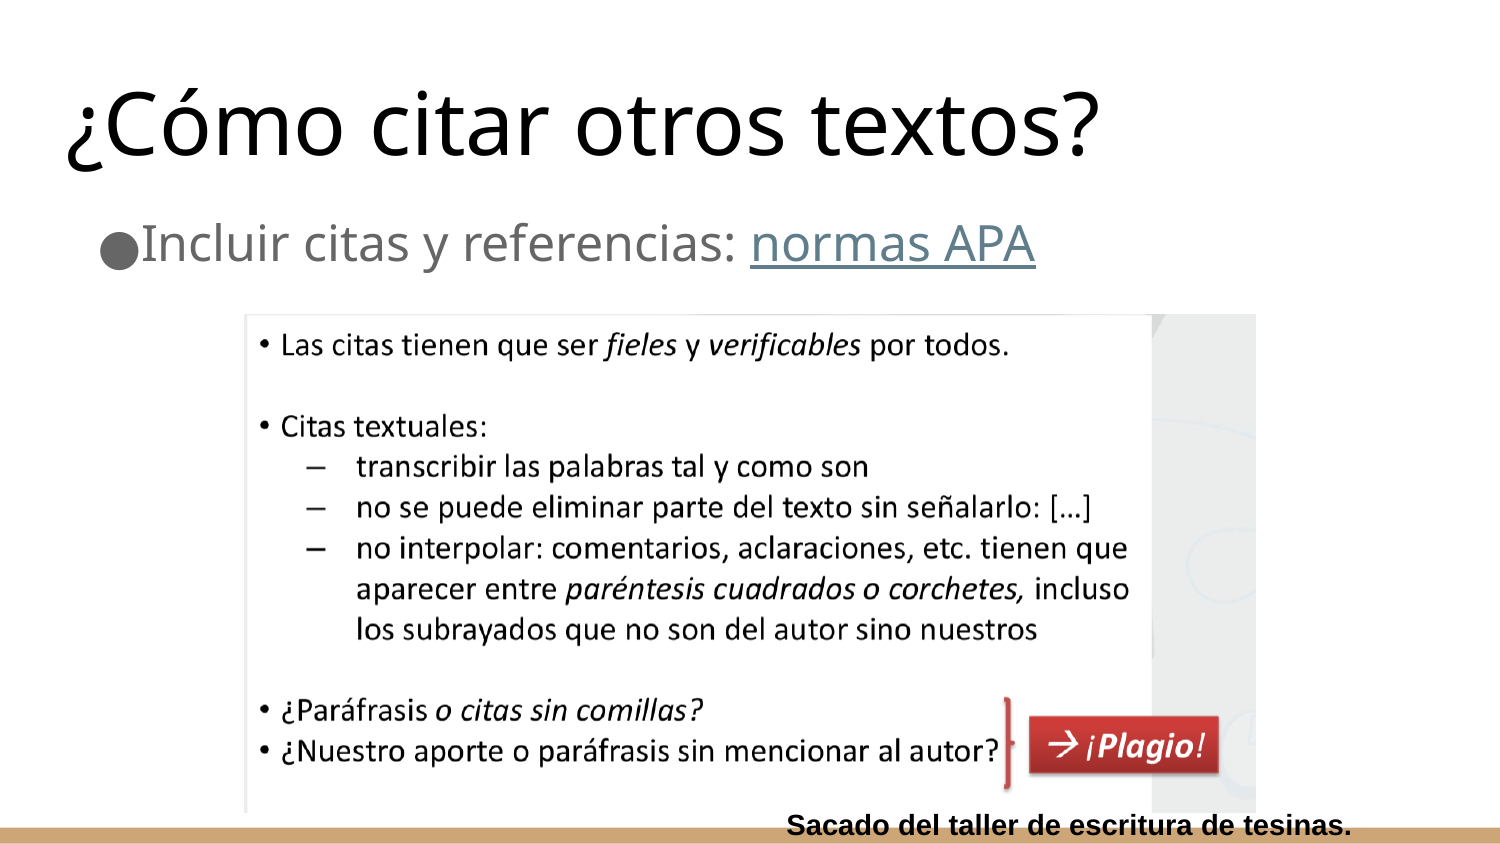

# ¿Cómo citar otros textos?
Incluir citas y referencias: normas APA
Sacado del taller de escritura de tesinas.